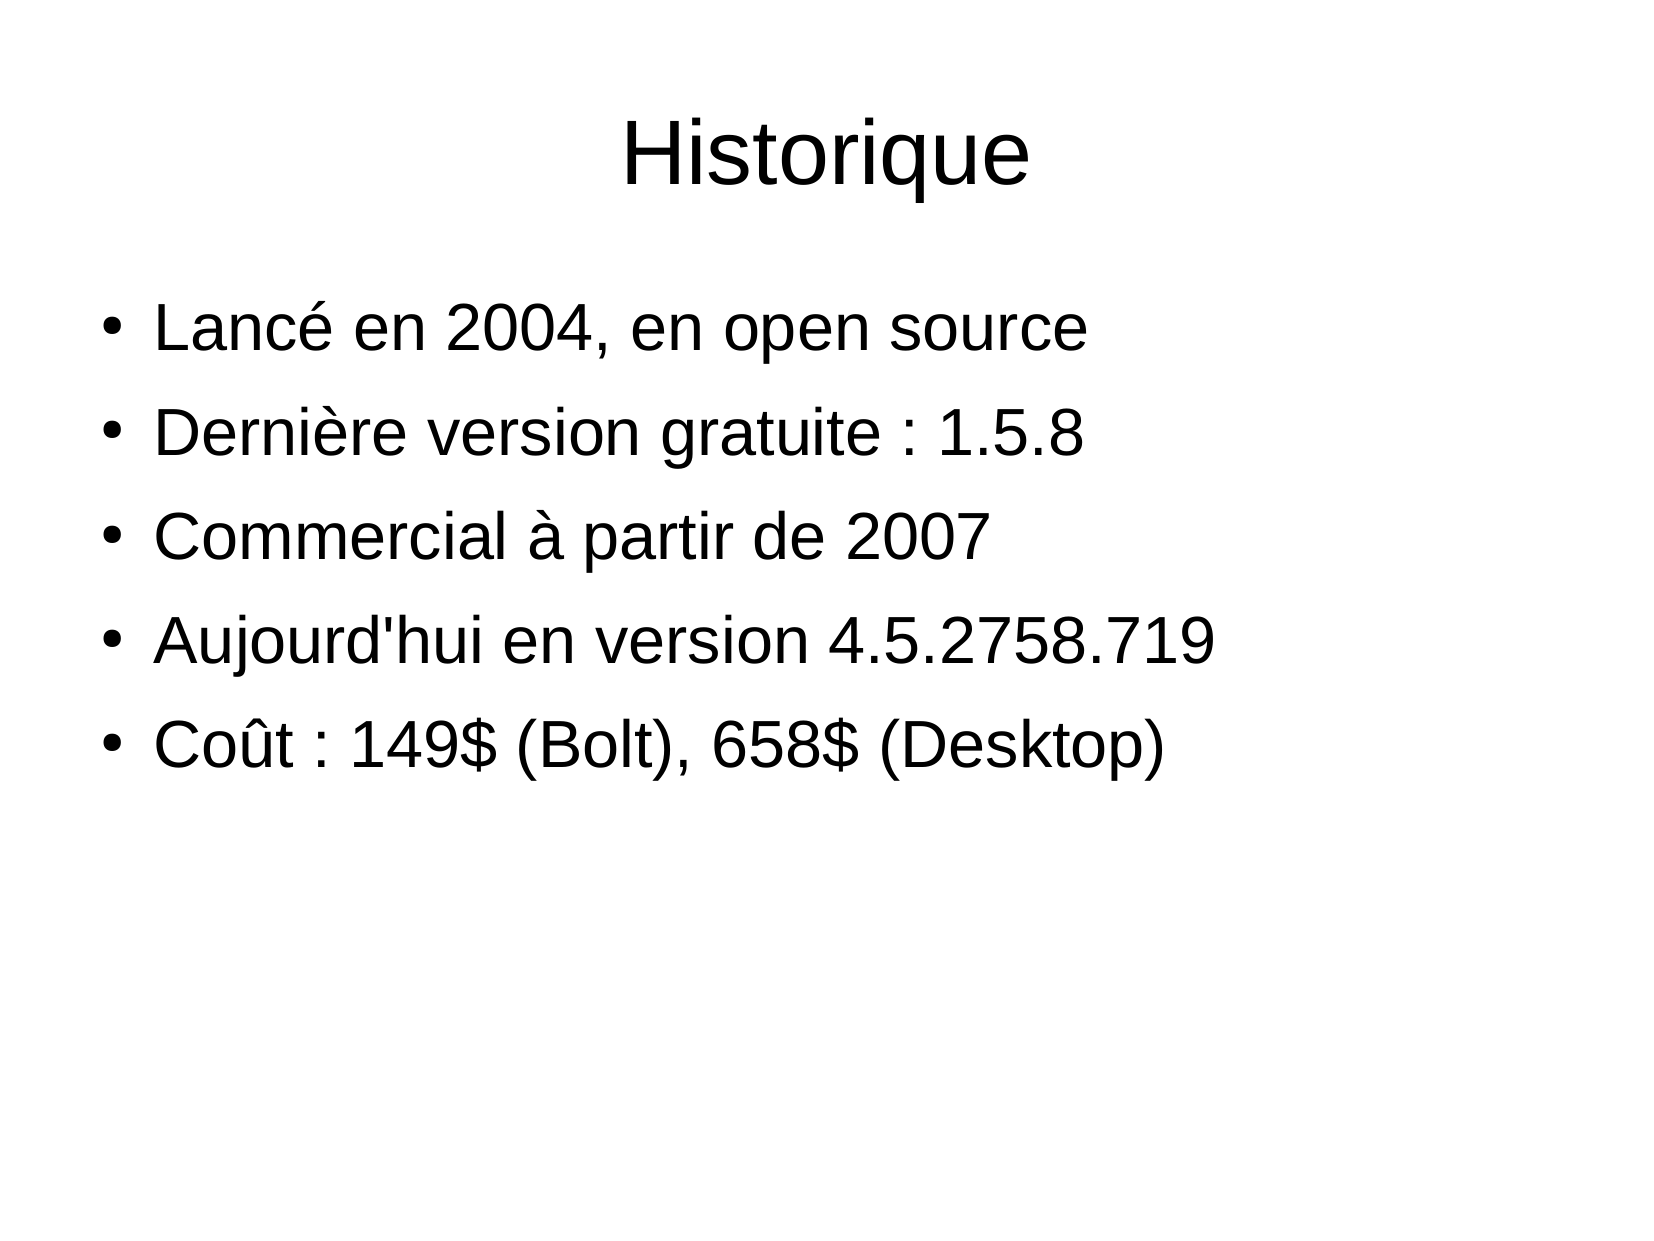

# Historique
Lancé en 2004, en open source
Dernière version gratuite : 1.5.8
Commercial à partir de 2007
Aujourd'hui en version 4.5.2758.719
Coût : 149$ (Bolt), 658$ (Desktop)